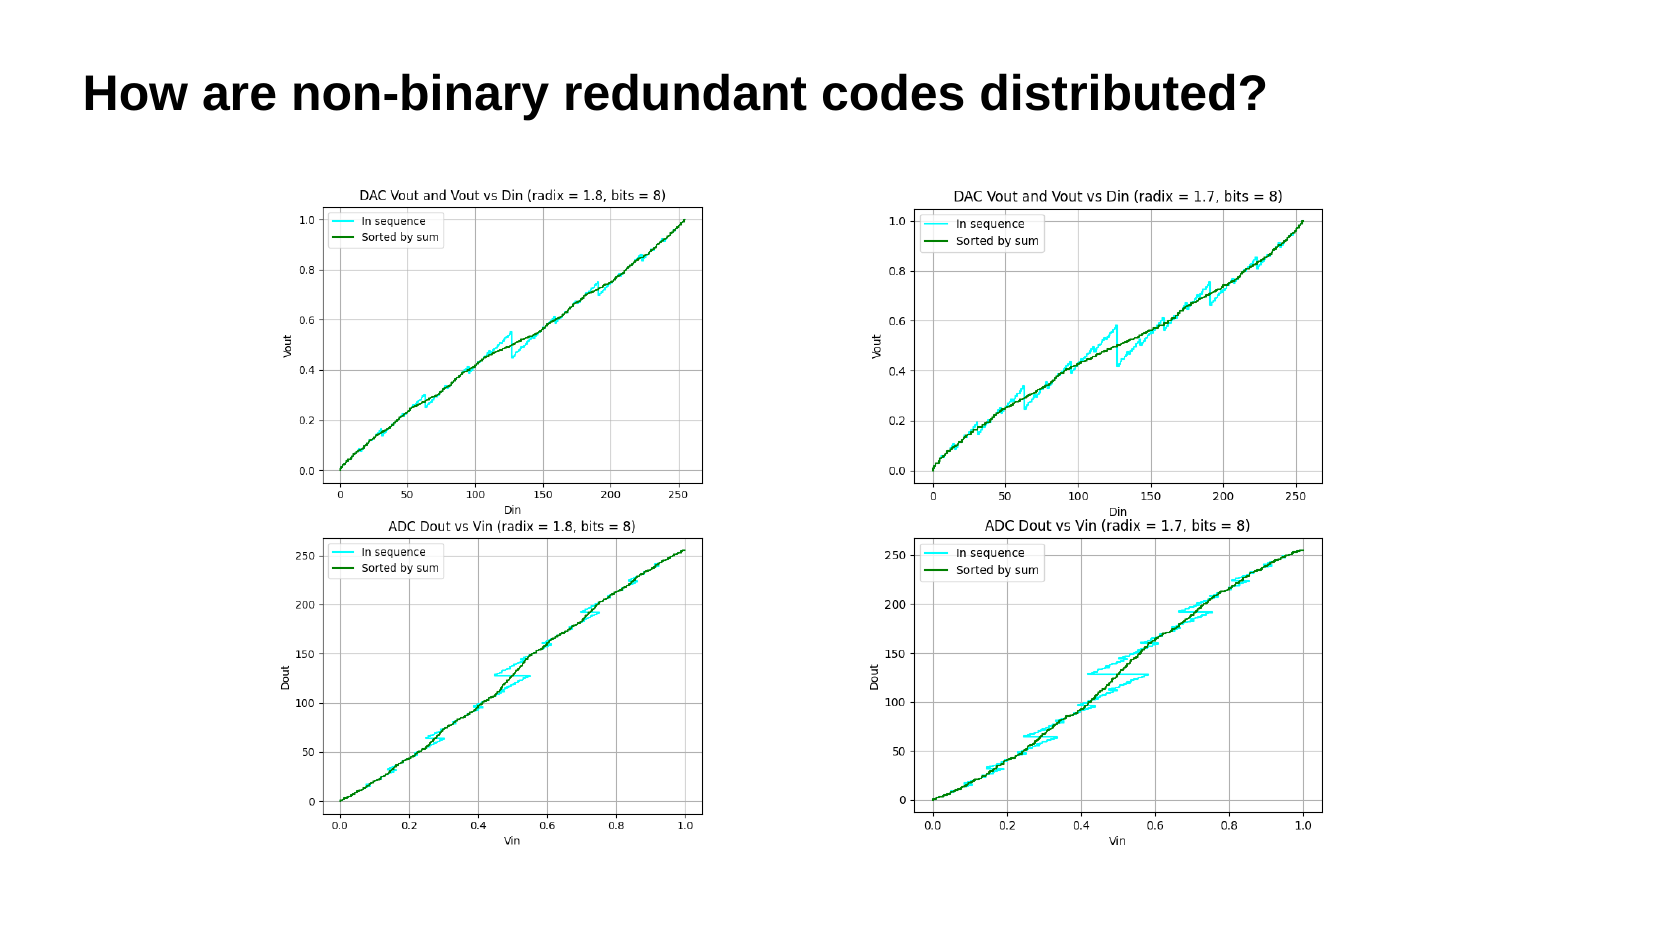

# How are non-binary redundant codes distributed?